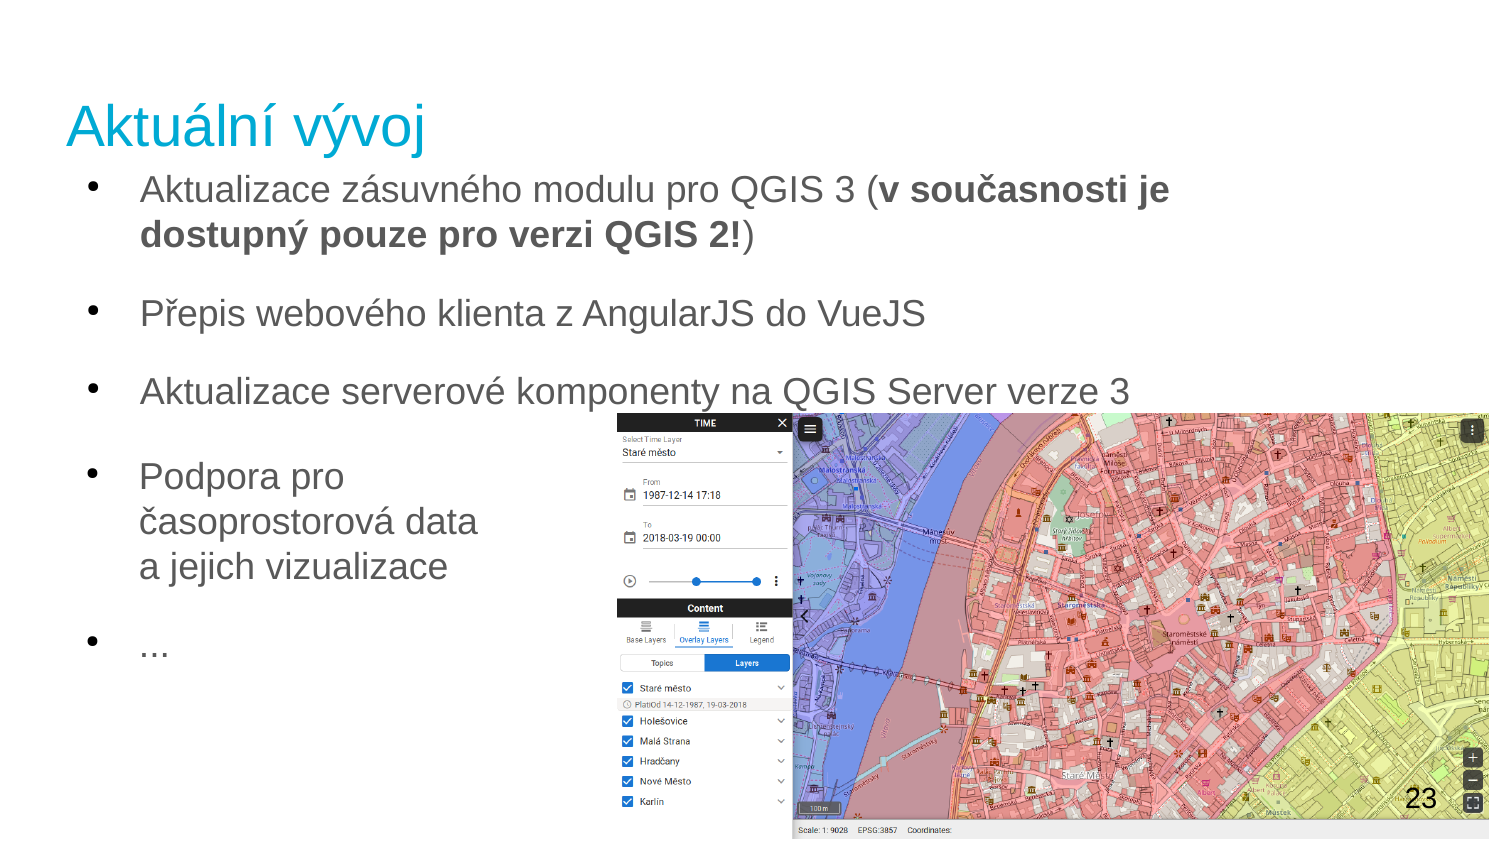

# Aktuální vývoj
Aktualizace zásuvného modulu pro QGIS 3​⁠ (v současnosti je dostupný pouze pro verzi QGIS 2!)
Přepis webového klienta z AngularJS do VueJS
Aktualizace serverové komponenty na QGIS Server verze 3
Podpora pro časoprostorová data a jejich vizualizace
...